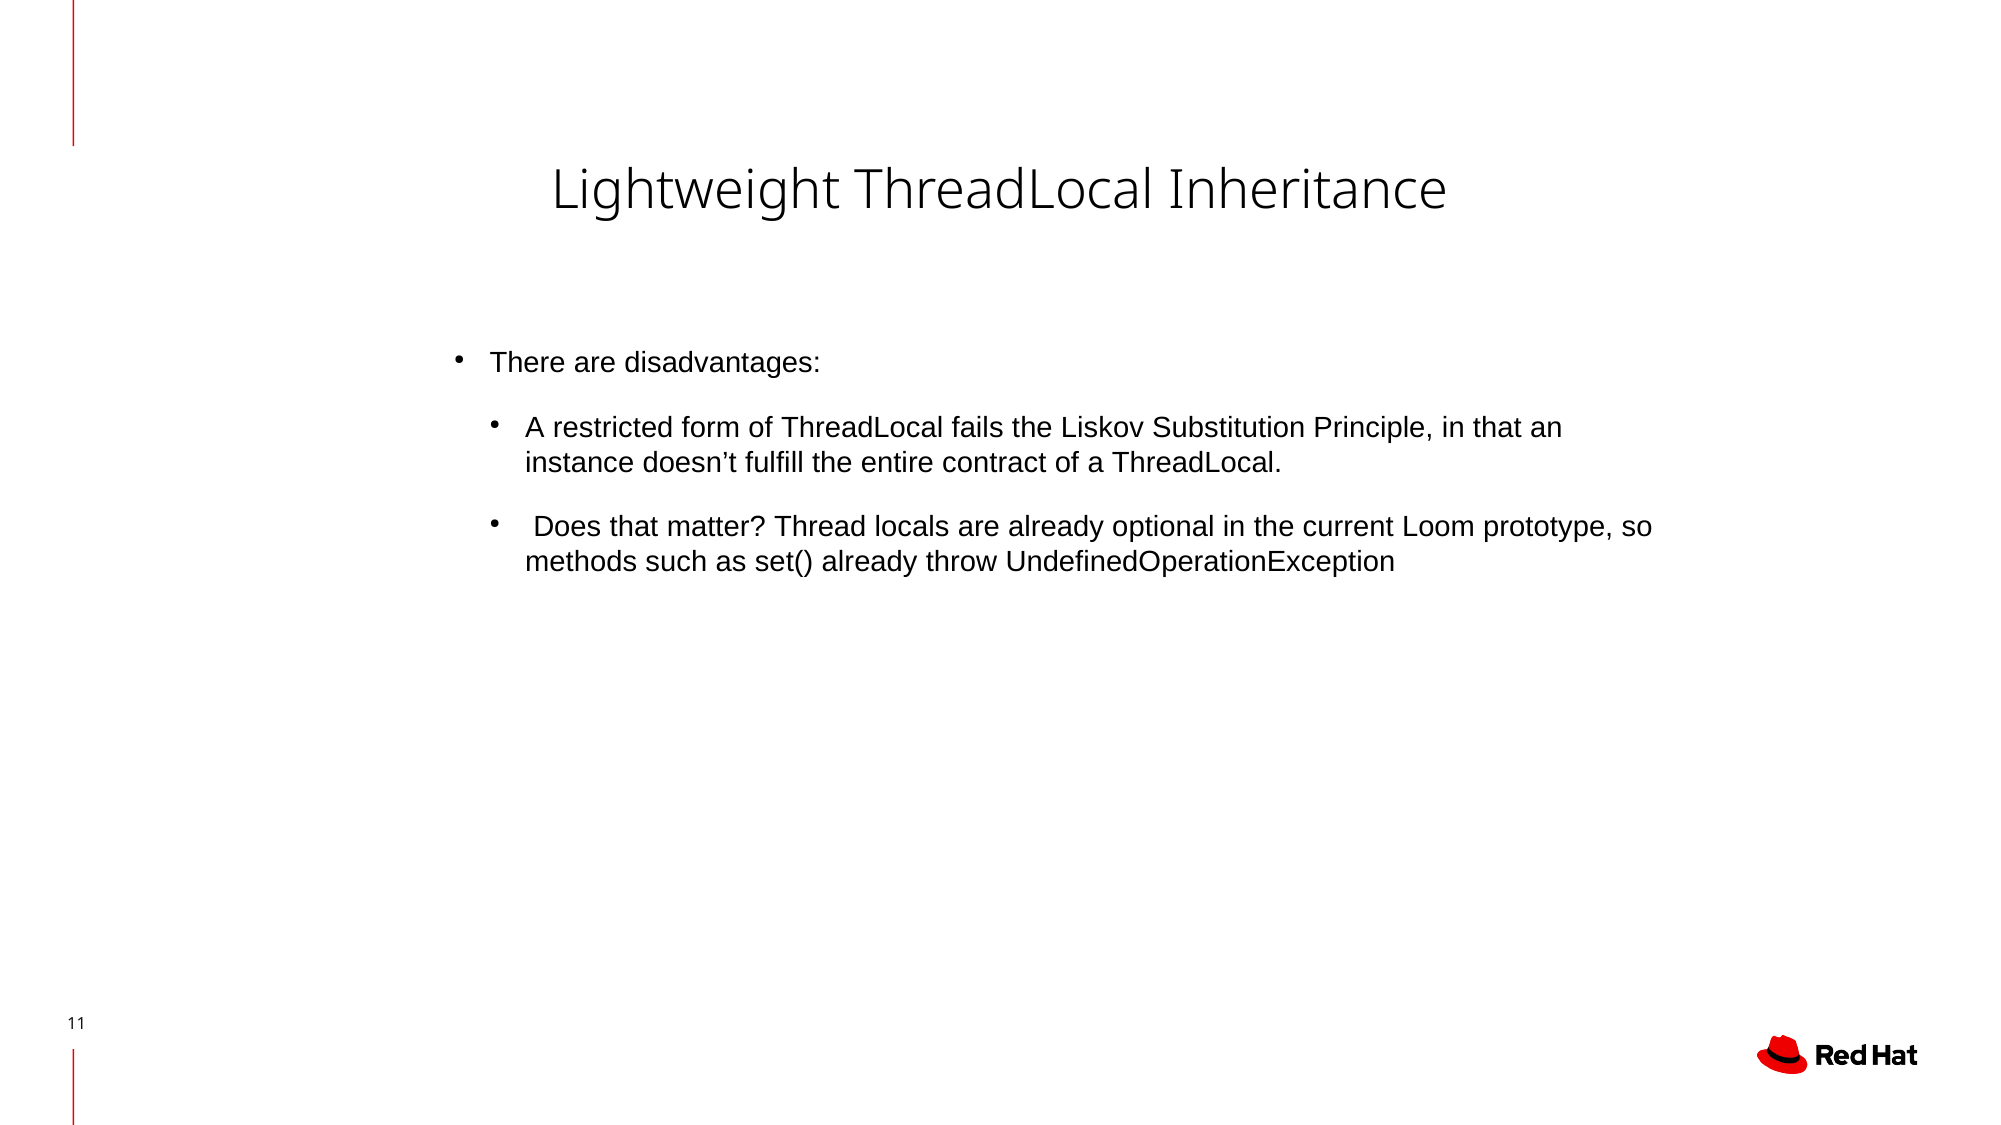

# Lightweight ThreadLocal Inheritance
There are disadvantages:
A restricted form of ThreadLocal fails the Liskov Substitution Principle, in that an instance doesn’t fulfill the entire contract of a ThreadLocal.
 Does that matter? Thread locals are already optional in the current Loom prototype, so methods such as set() already throw UndefinedOperationException
11